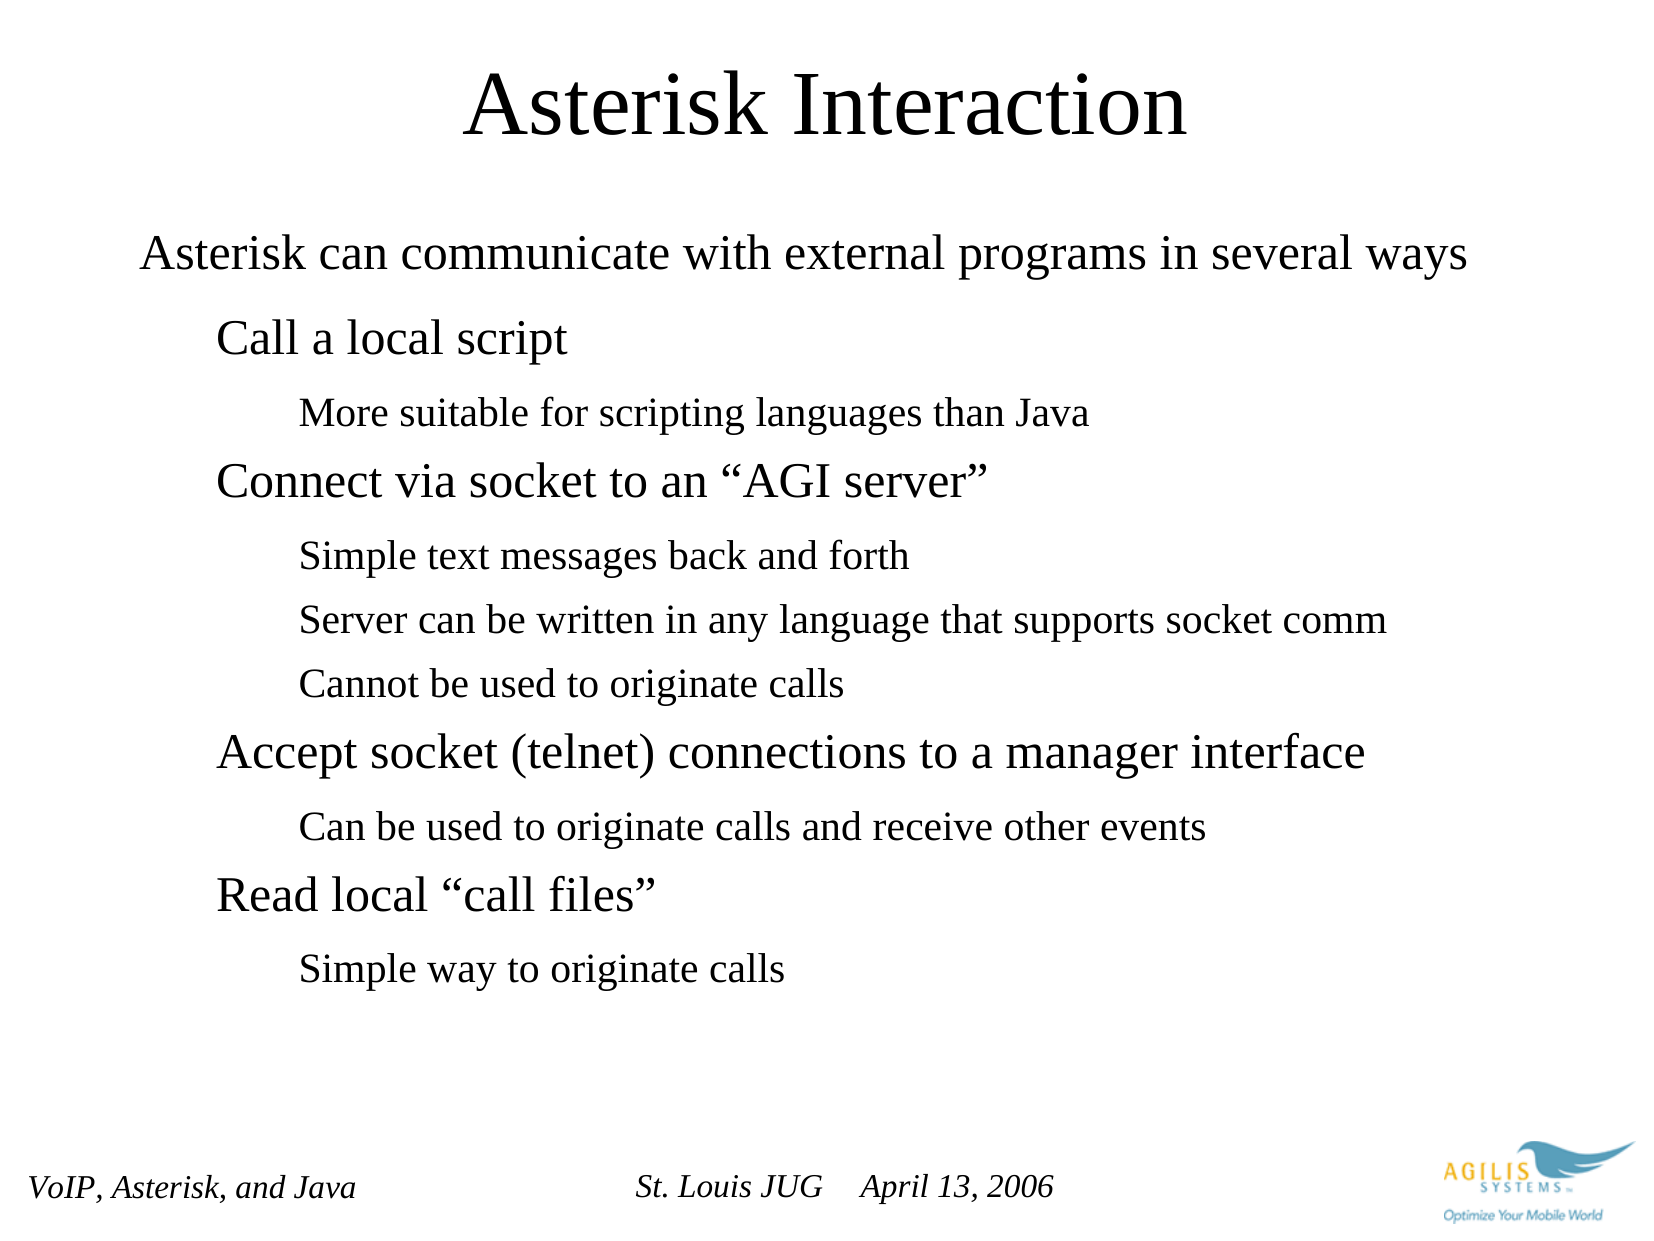

# Asterisk Interaction
Asterisk can communicate with external programs in several ways
Call a local script
More suitable for scripting languages than Java
Connect via socket to an “AGI server”
Simple text messages back and forth
Server can be written in any language that supports socket comm
Cannot be used to originate calls
Accept socket (telnet) connections to a manager interface
Can be used to originate calls and receive other events
Read local “call files”
Simple way to originate calls